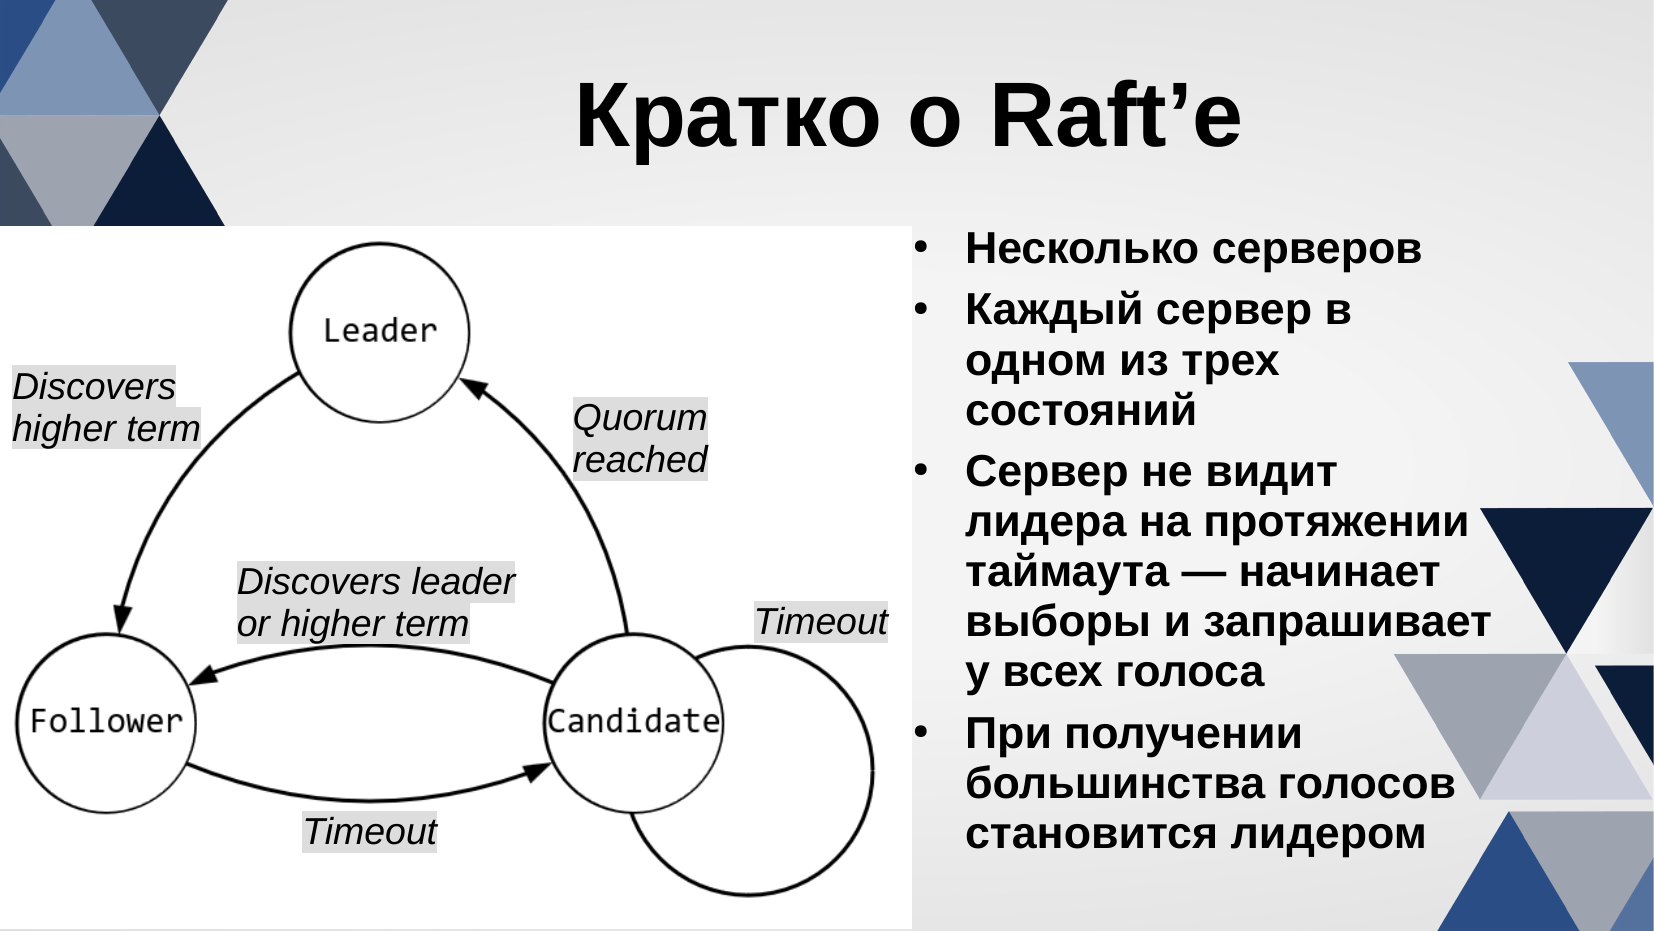

# Кратко о Raft’е
Несколько серверов
Каждый сервер в одном из трех состояний
Сервер не видит лидера на протяжении таймаута — начинает выборы и запрашивает у всех голоса
При получении большинства голосов становится лидером
Discovers higher term
Quorum reached
Discovers leader or higher term
Timeout
Timeout